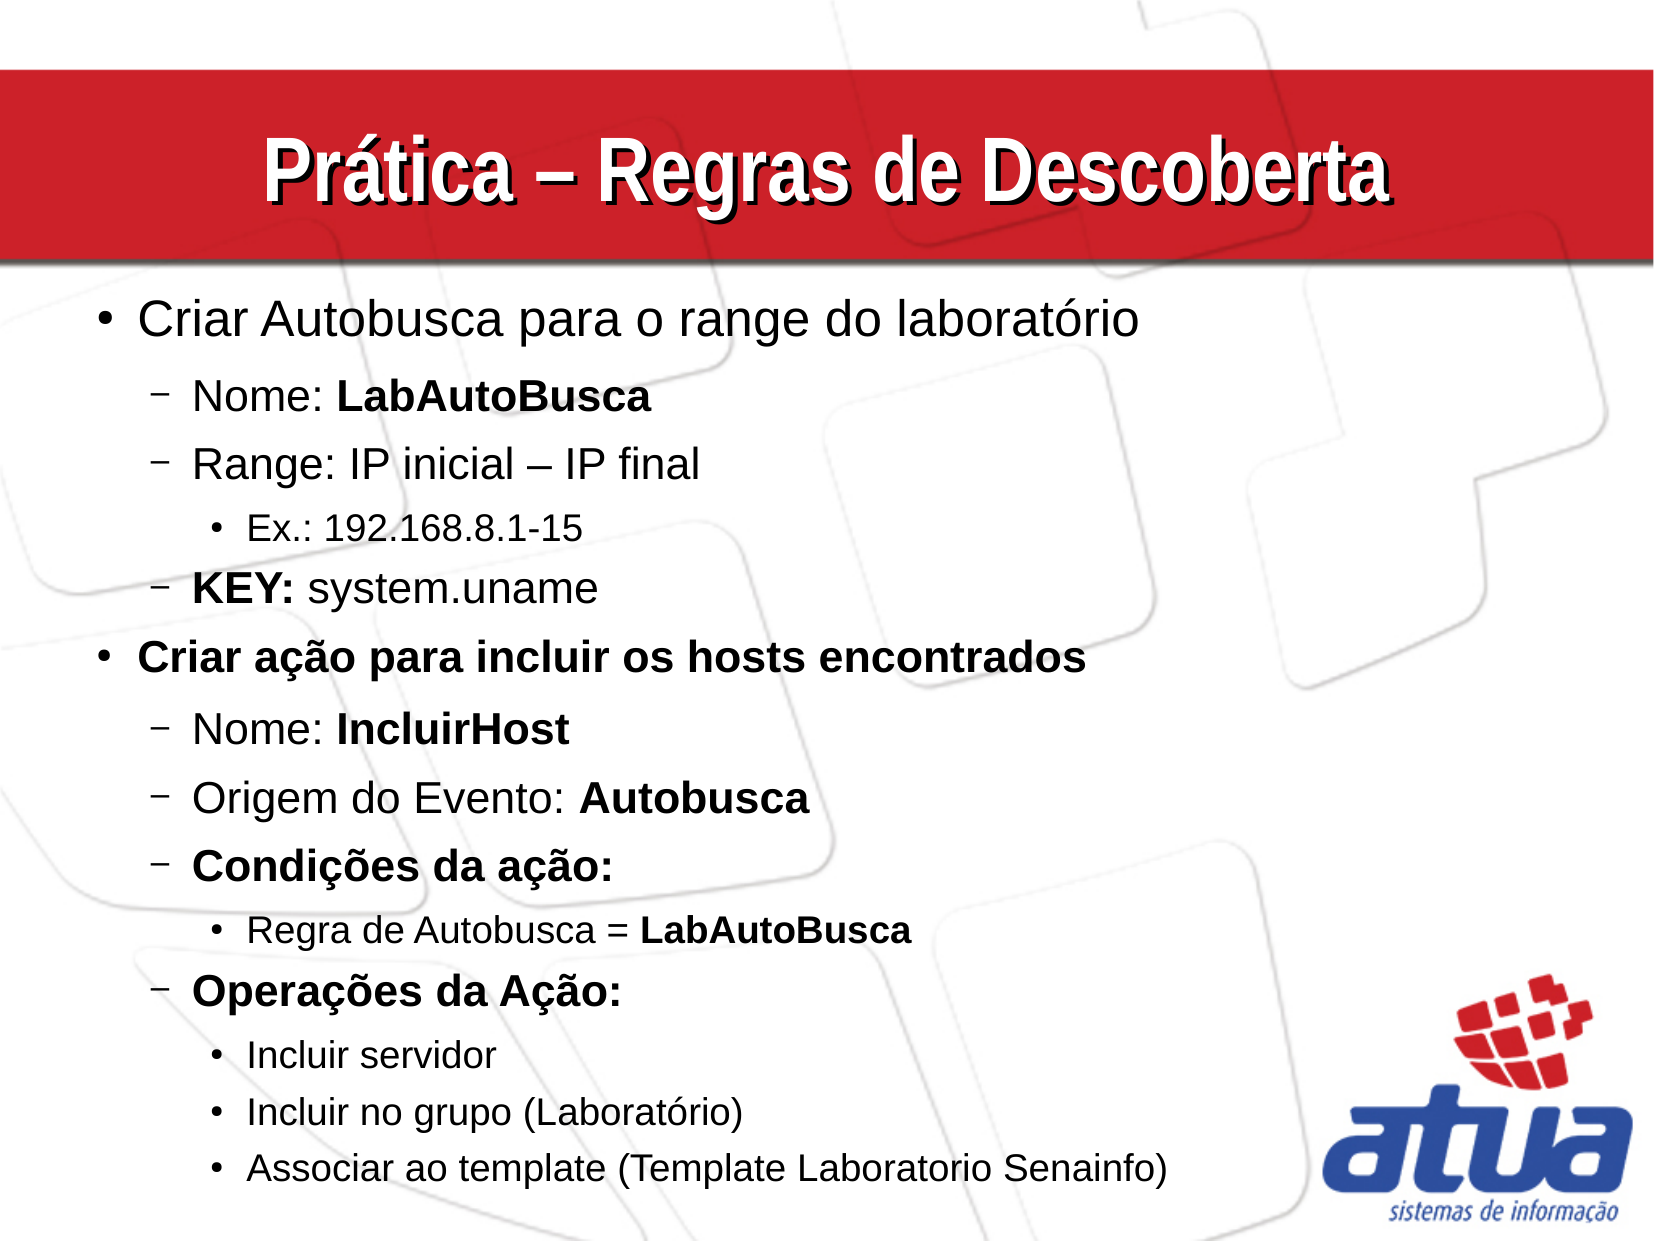

# Prática – Regras de Descoberta
Criar Autobusca para o range do laboratório
Nome: LabAutoBusca
Range: IP inicial – IP final
Ex.: 192.168.8.1-15
KEY: system.uname
Criar ação para incluir os hosts encontrados
Nome: IncluirHost
Origem do Evento: Autobusca
Condições da ação:
Regra de Autobusca = LabAutoBusca
Operações da Ação:
Incluir servidor
Incluir no grupo (Laboratório)
Associar ao template (Template Laboratorio Senainfo)